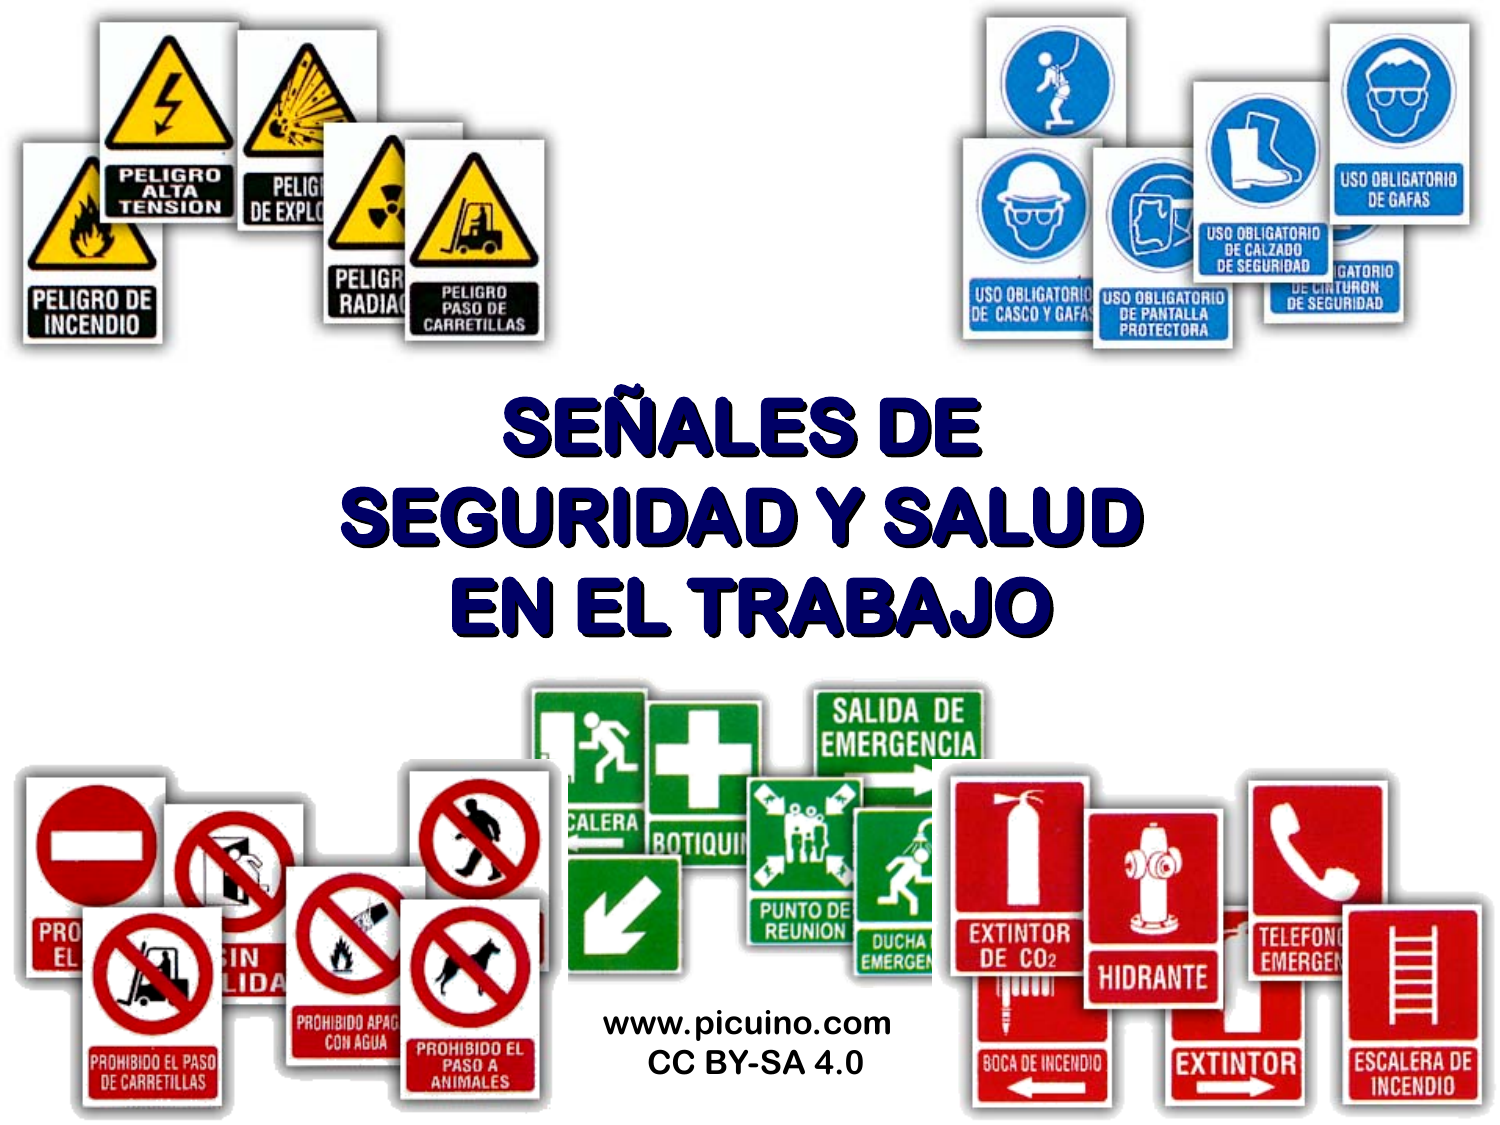

# SEÑALES DE SEGURIDAD Y SALUD EN EL TRABAJO
www.picuino.com CC BY-SA 4.0